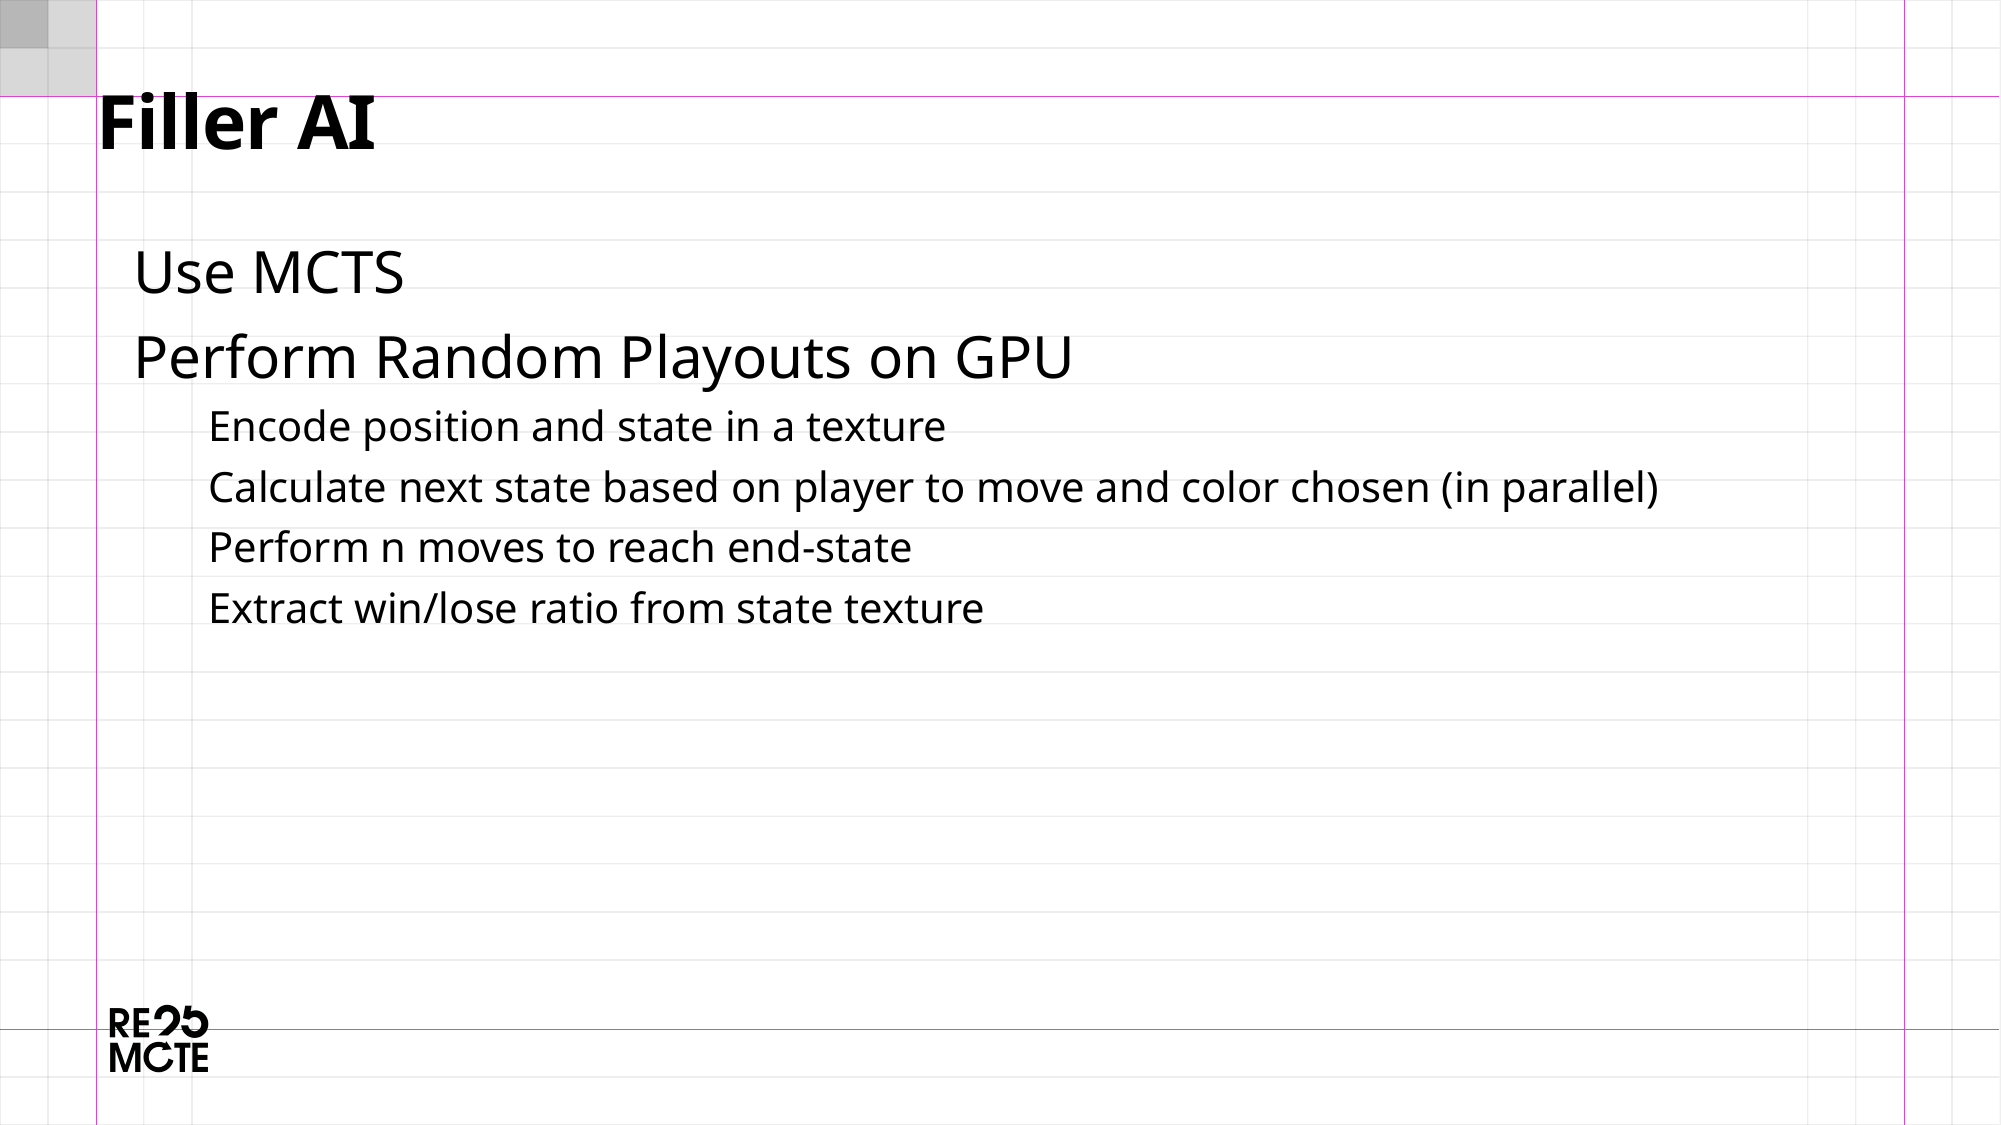

# Filler AI
Use MCTS
Perform Random Playouts on GPU
Encode position and state in a texture
Calculate next state based on player to move and color chosen (in parallel)
Perform n moves to reach end-state
Extract win/lose ratio from state texture